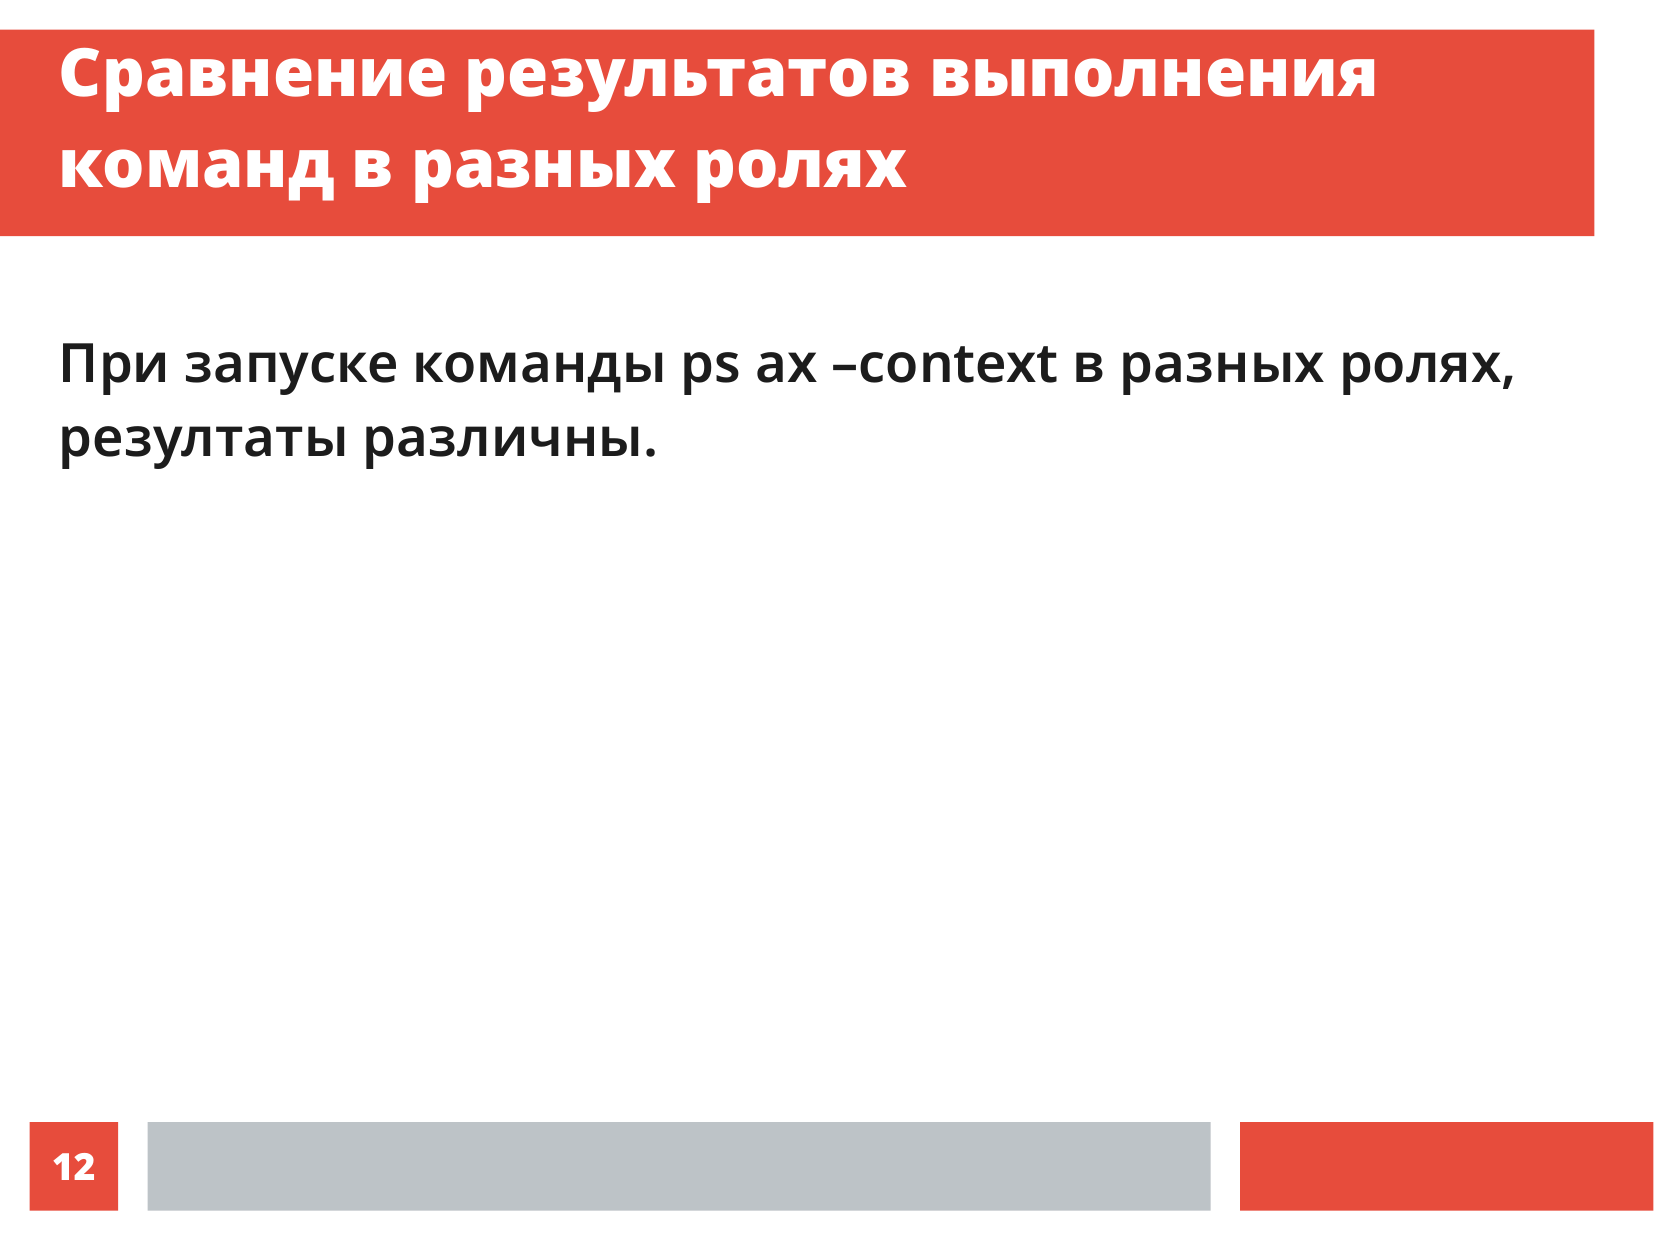

# Сравнение результатов выполнения команд в разных ролях
При запуске команды ps ax –context в разных ролях, резултаты различны.
12